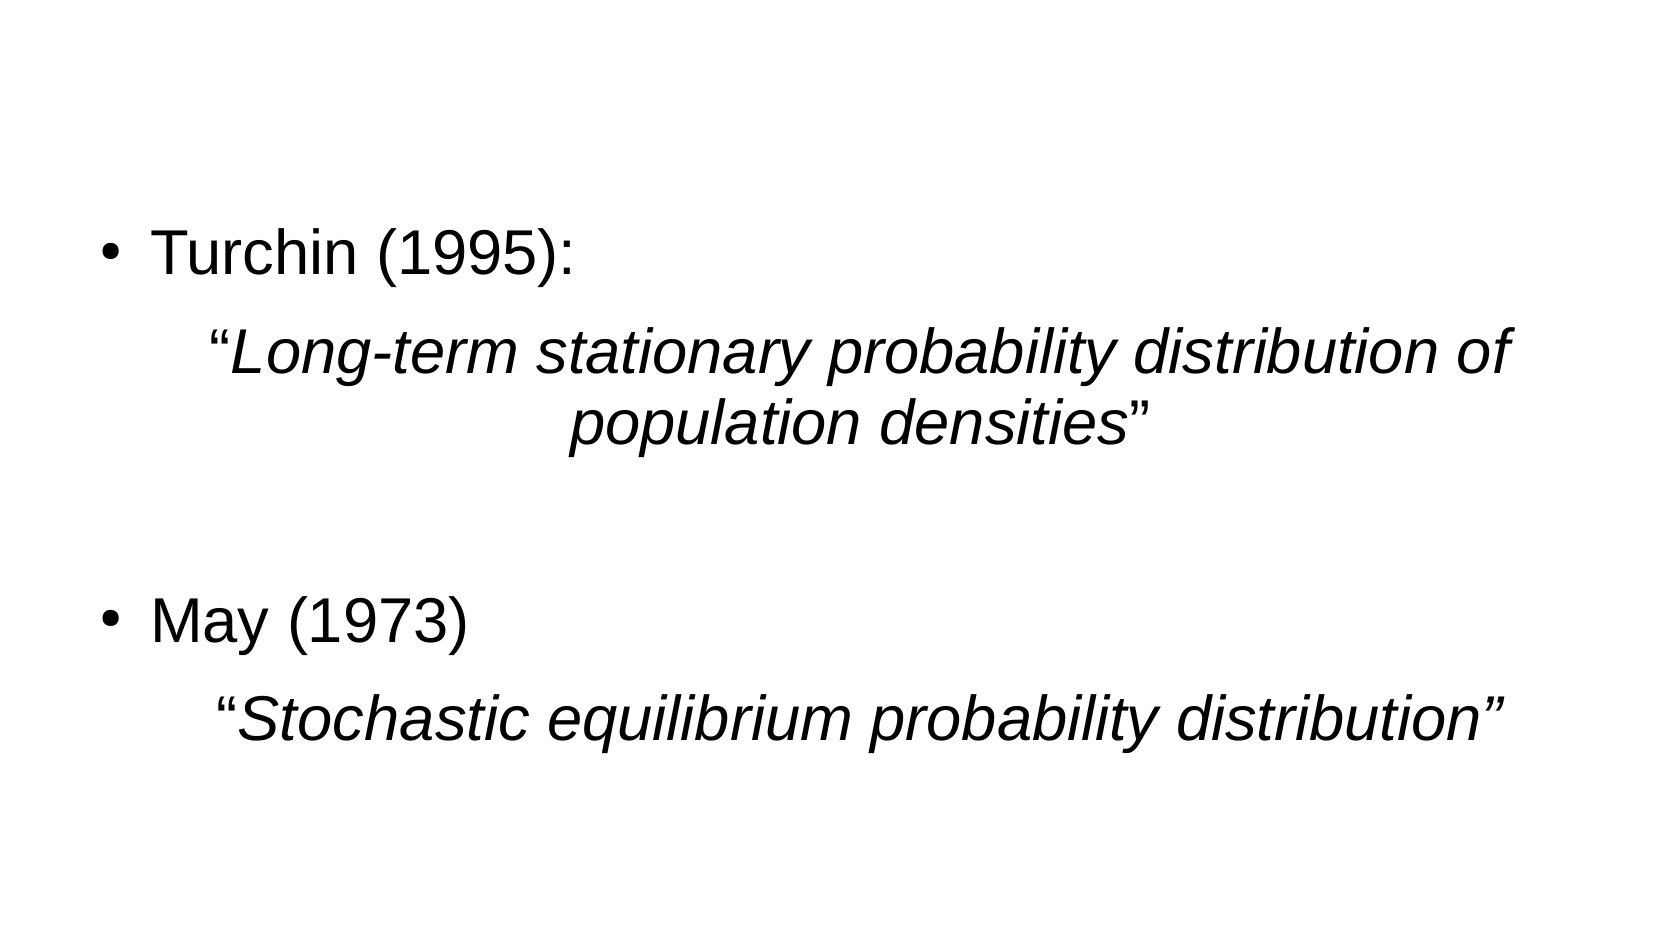

#
Turchin (1995):
“Long-term stationary probability distribution of population densities”
May (1973)
“Stochastic equilibrium probability distribution”